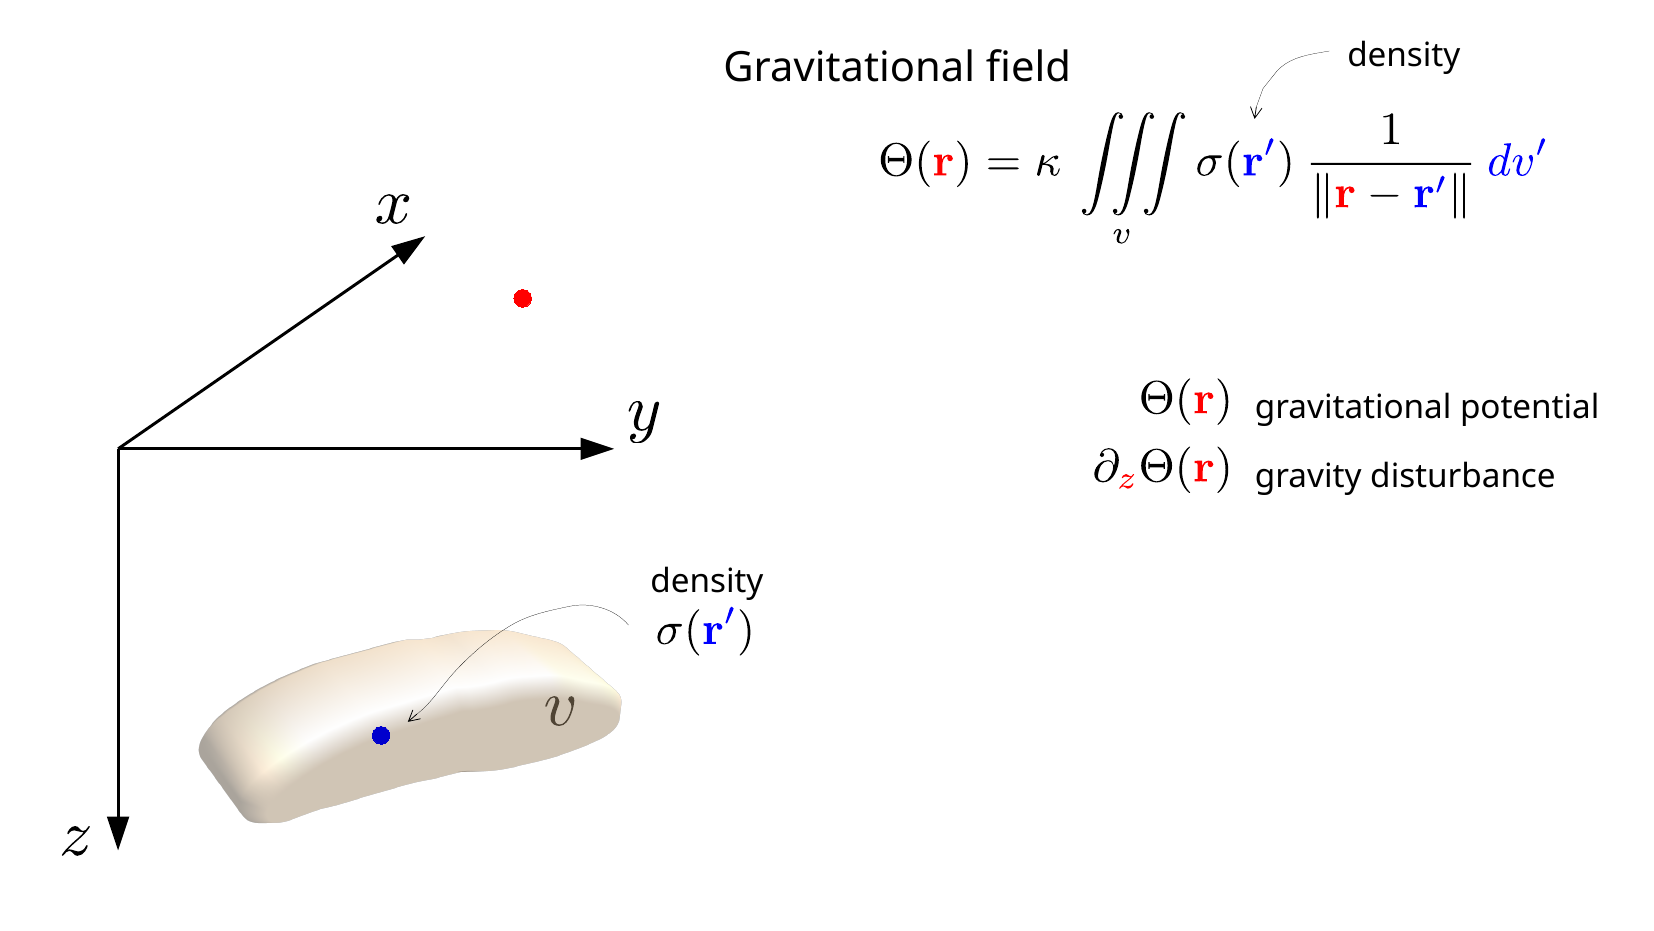

density
Gravitational field
gravitational potential
gravity disturbance
density